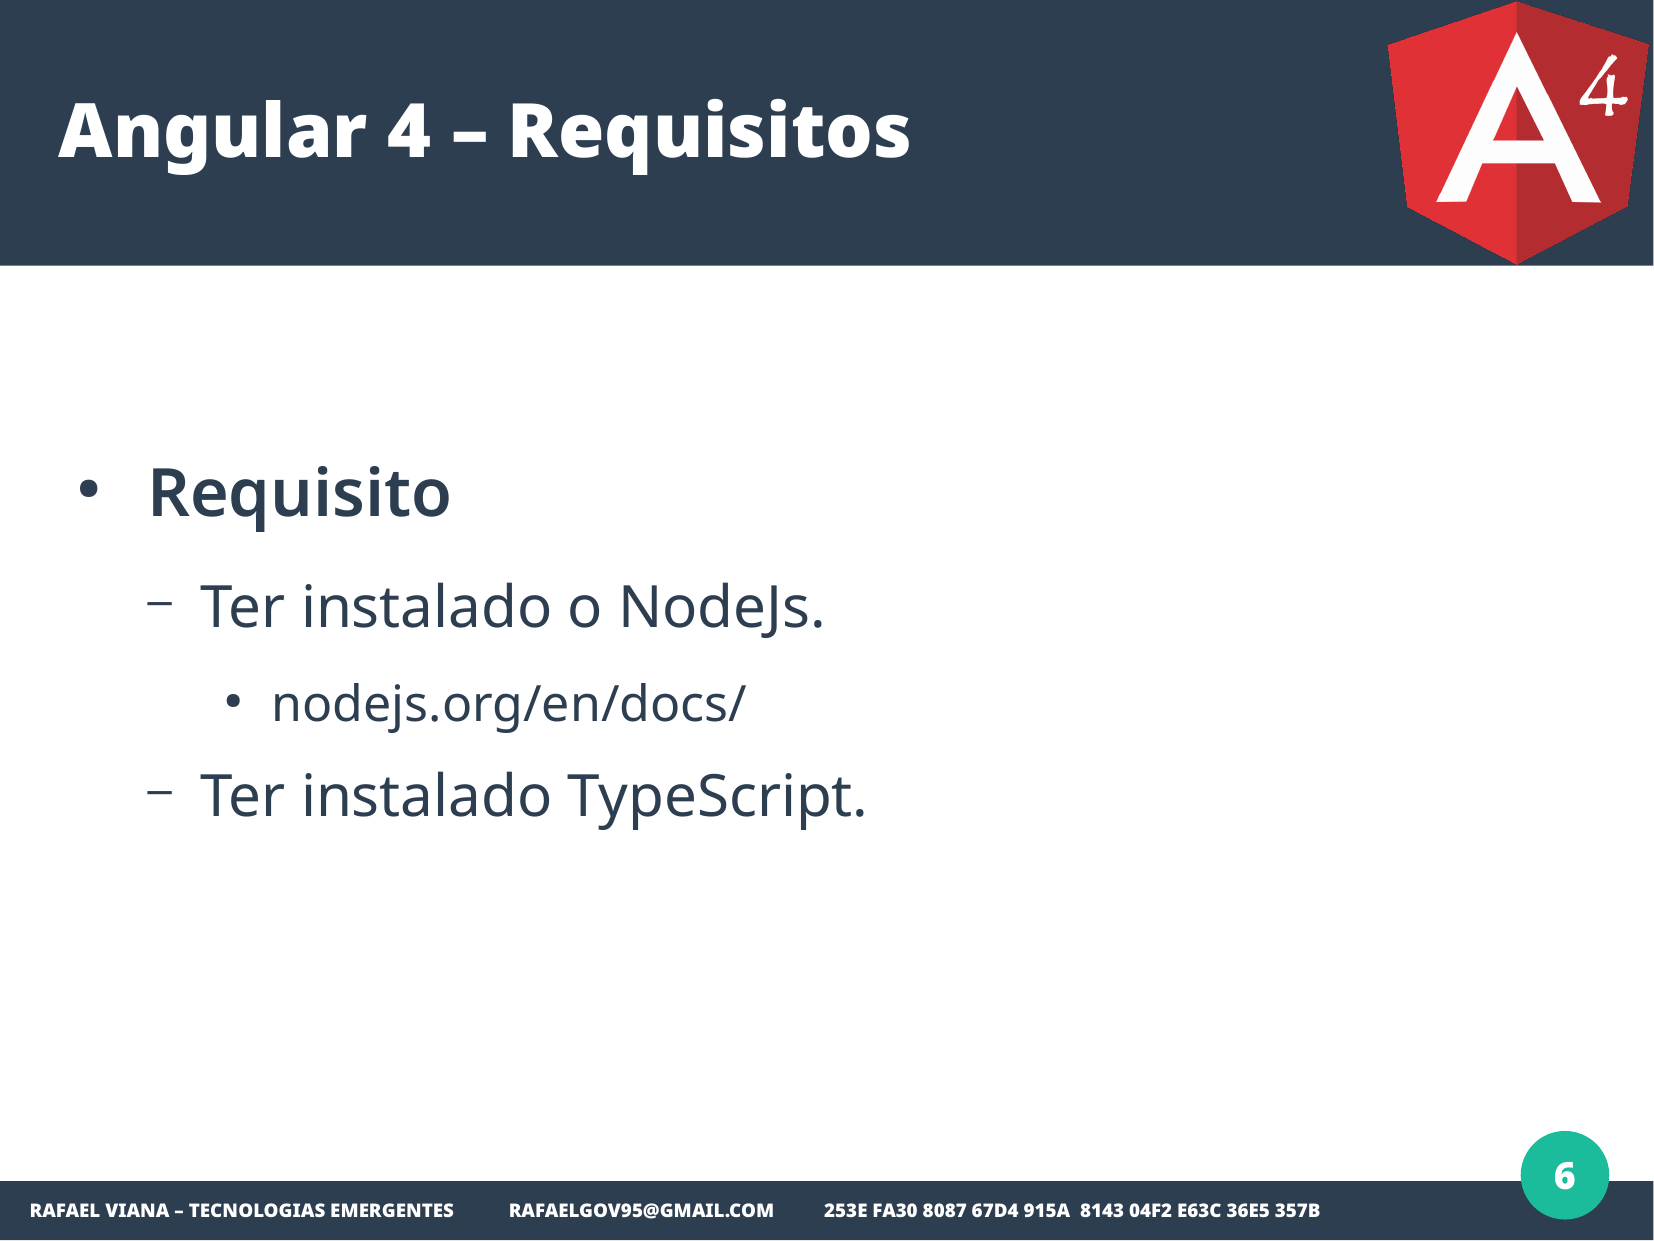

# Angular 4 – Requisitos
 Requisito
Ter instalado o NodeJs.
nodejs.org/en/docs/
Ter instalado TypeScript.
6
RAFAEL VIANA – TECNOLOGIAS EMERGENTES RAFAELGOV95@GMAIL.COM 253E FA30 8087 67D4 915A 8143 04F2 E63C 36E5 357B